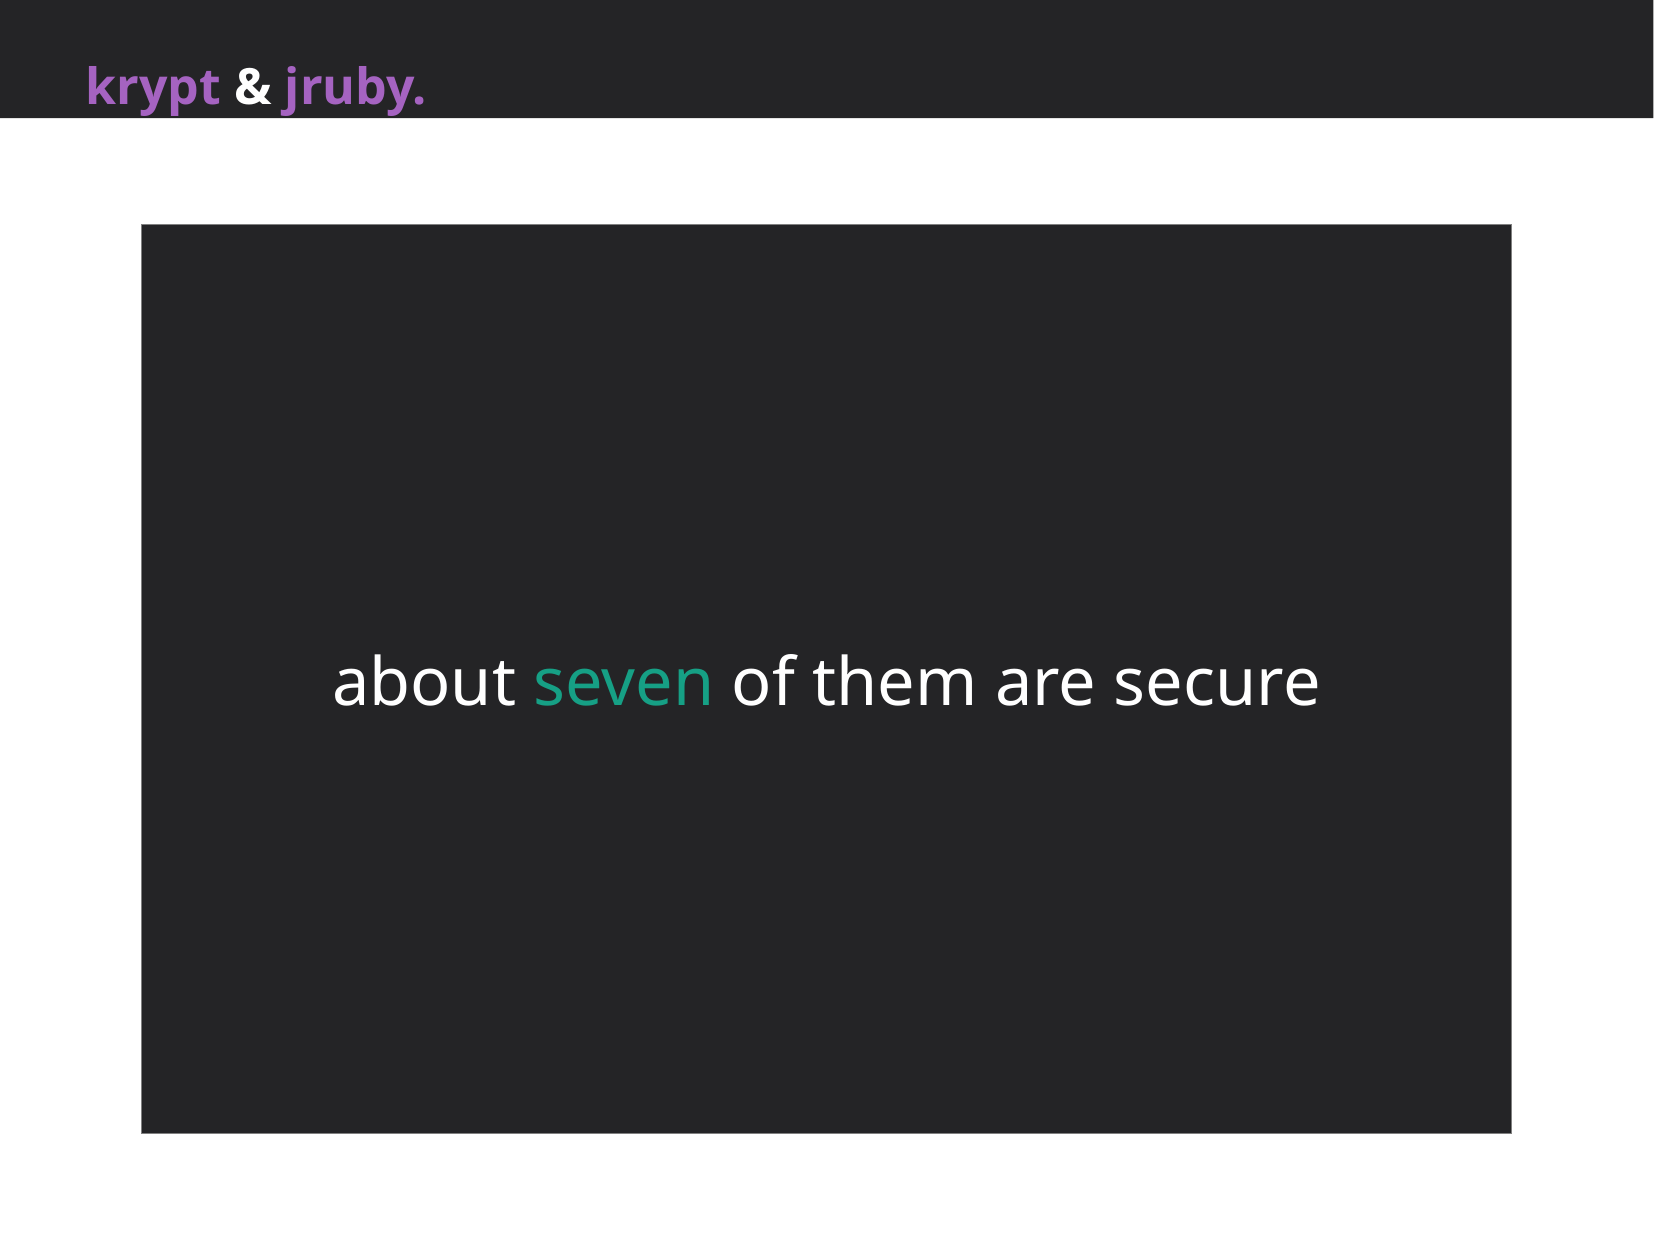

krypt & jruby.
about seven of them are secure
trillions of combinations